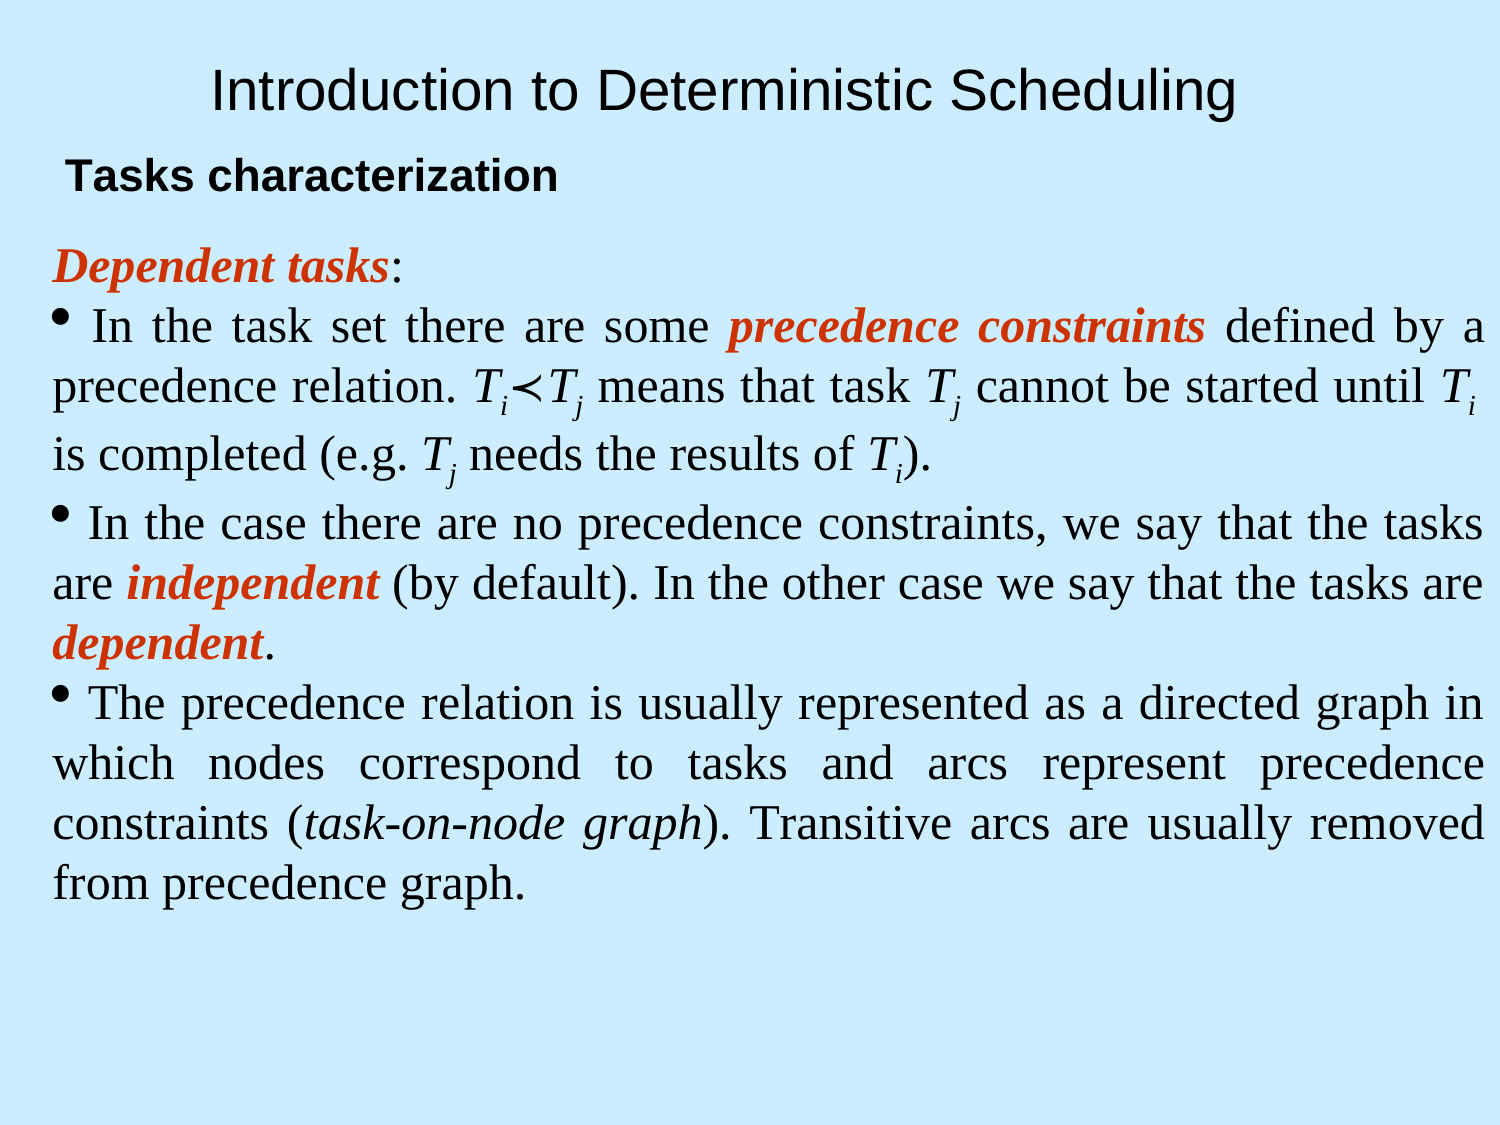

# Introduction to Deterministic Scheduling
Tasks characterization
Dependent tasks:
 In the task set there are some precedence constraints defined by a precedence relation. TiTj means that task Tj cannot be started until Ti is completed (e.g. Tj needs the results of Ti).
 In the case there are no precedence constraints, we say that the tasks are independent (by default). In the other case we say that the tasks are dependent.
 The precedence relation is usually represented as a directed graph in which nodes correspond to tasks and arcs represent precedence constraints (task-on-node graph). Transitive arcs are usually removed from precedence graph.